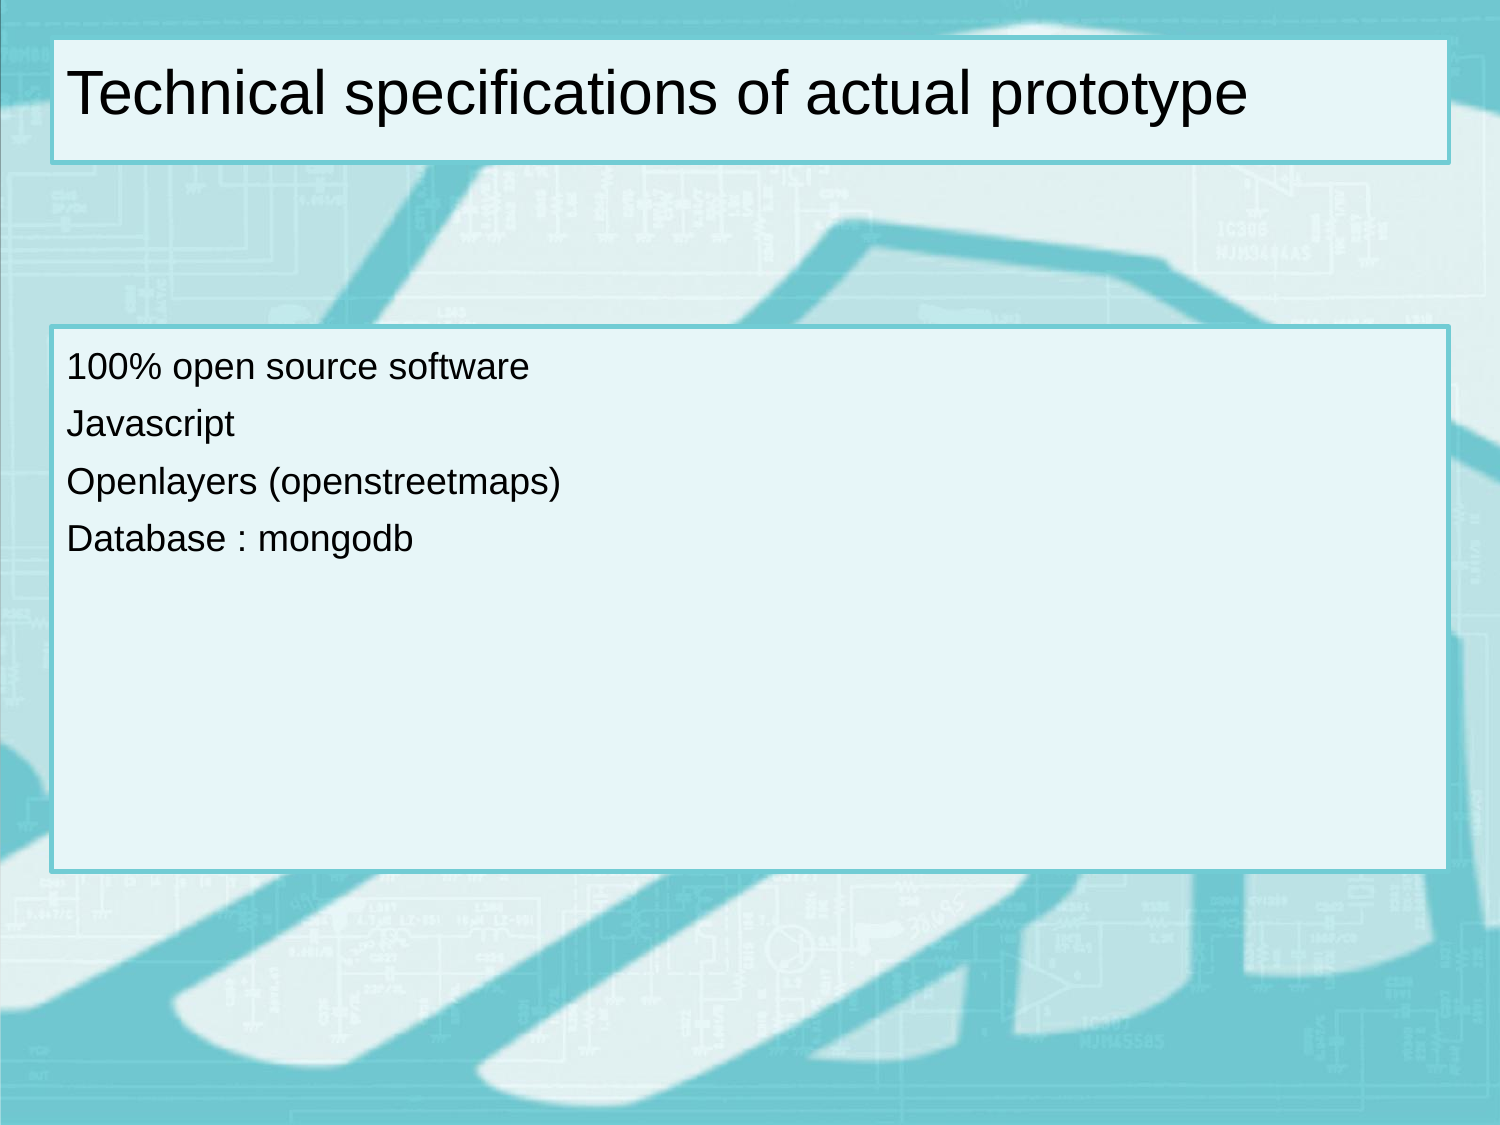

Technical specifications of actual prototype
100% open source software
Javascript
Openlayers (openstreetmaps)
Database : mongodb